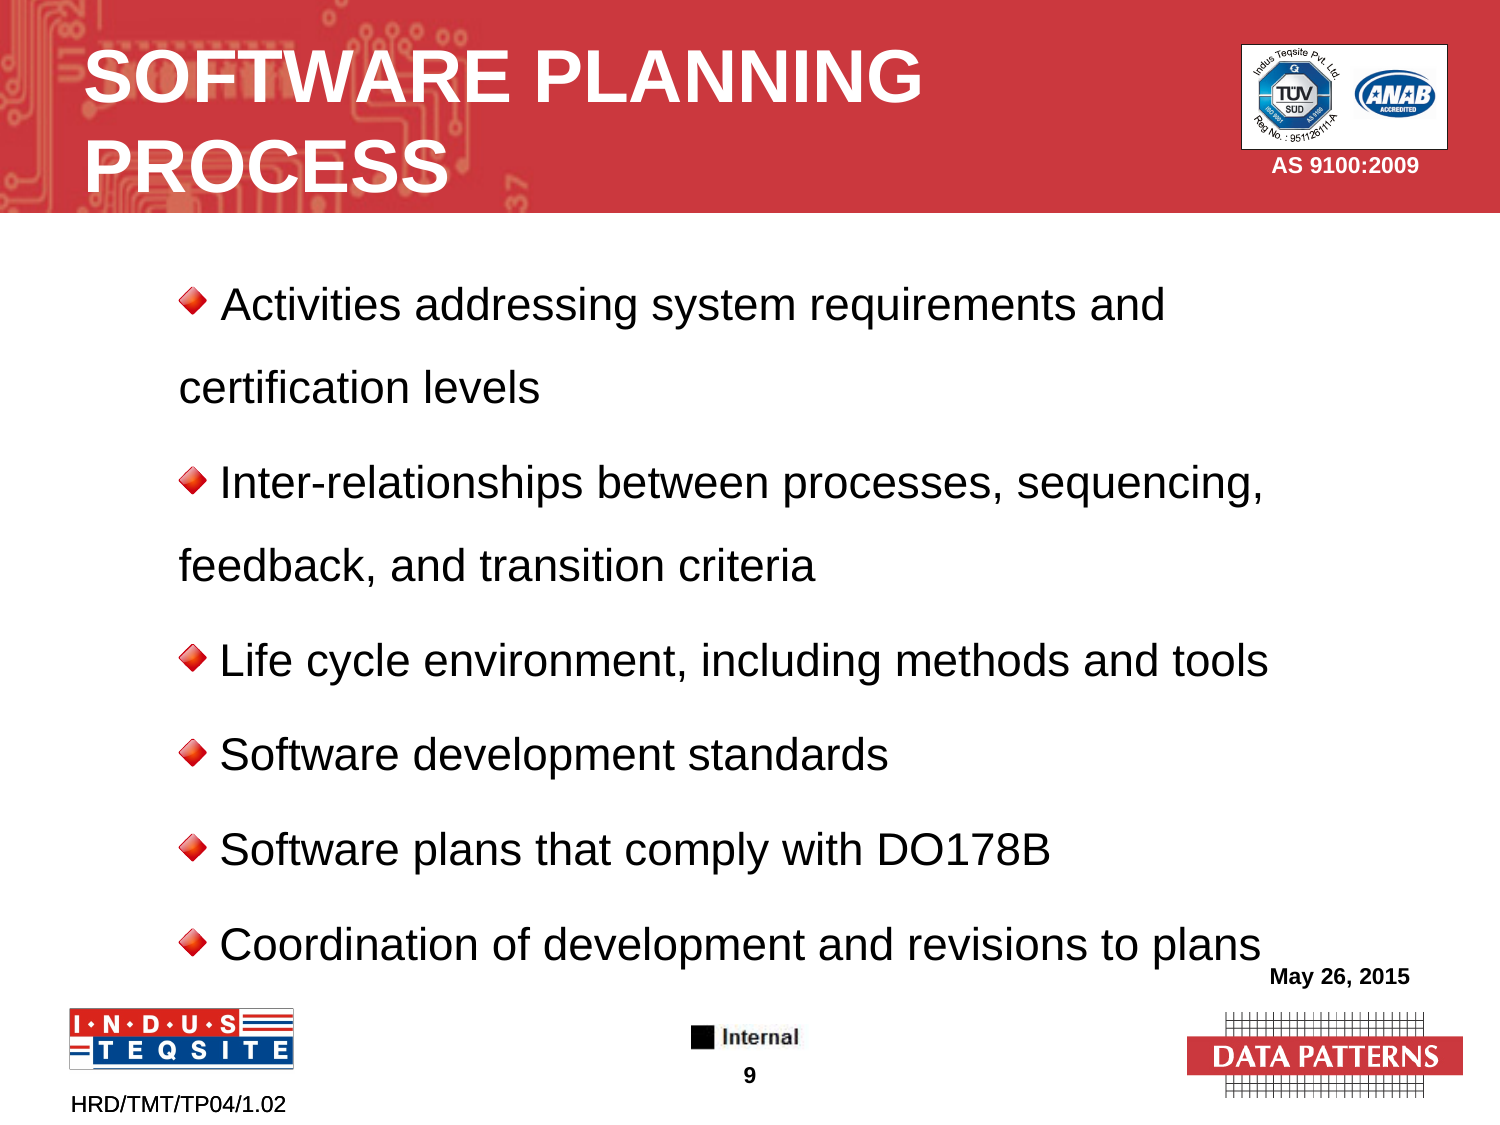

SOFTWARE PLANNING PROCESS
 Activities addressing system requirements and certification levels
 Inter-relationships between processes, sequencing, feedback, and transition criteria
 Life cycle environment, including methods and tools
 Software development standards
 Software plans that comply with DO178B
 Coordination of development and revisions to plans